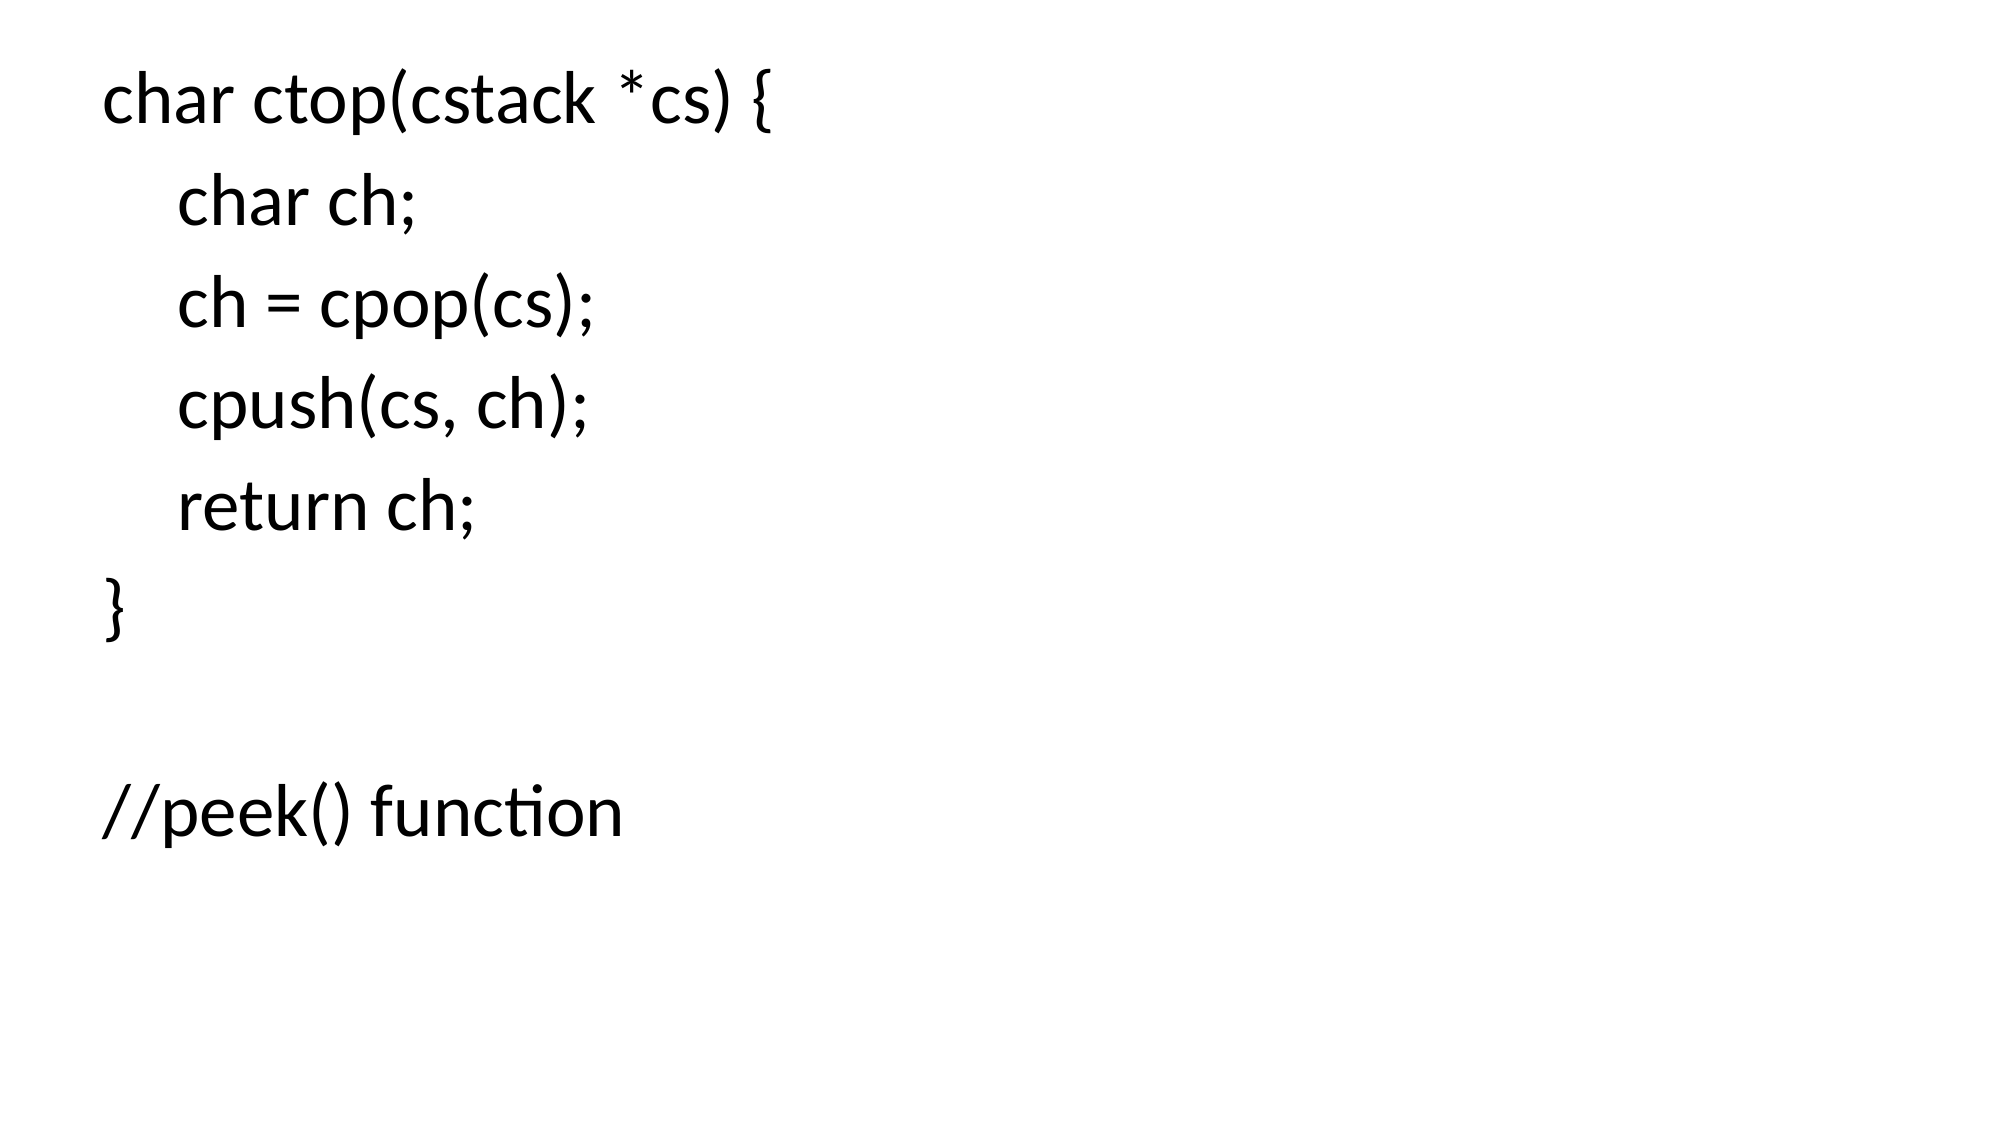

# char ctop(cstack *cs) {
	char ch;
	ch = cpop(cs);
	cpush(cs, ch);
	return ch;
}
//peek() function